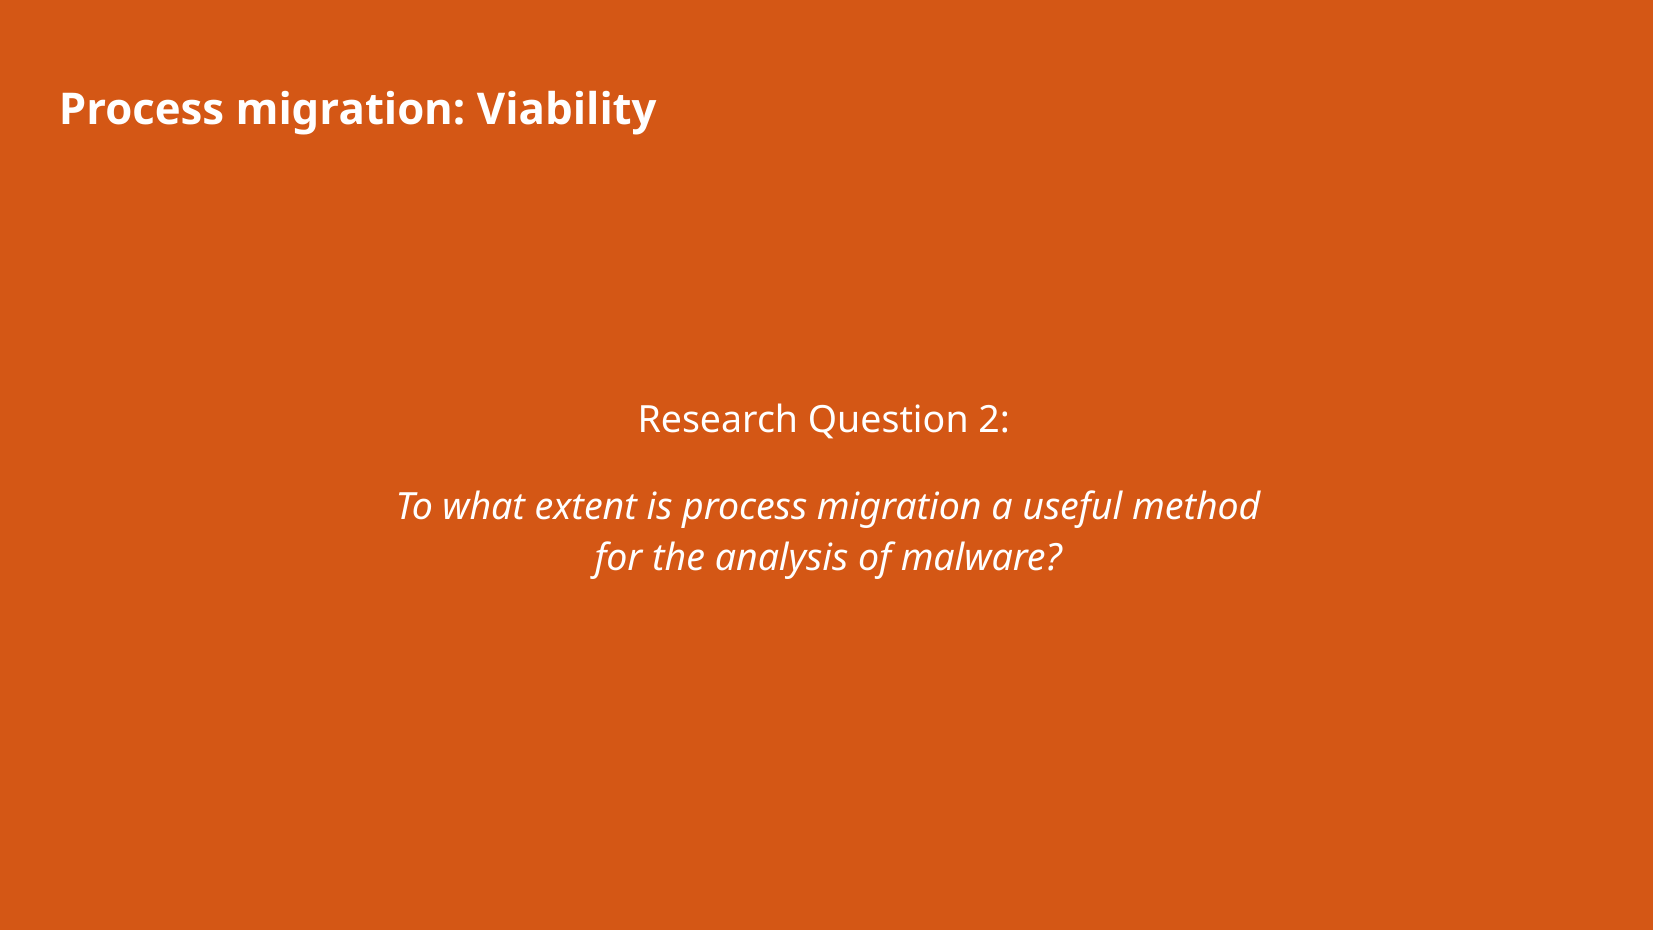

# Process migration: Viability
Research Question 2:
To what extent is process migration a useful method for the analysis of malware?